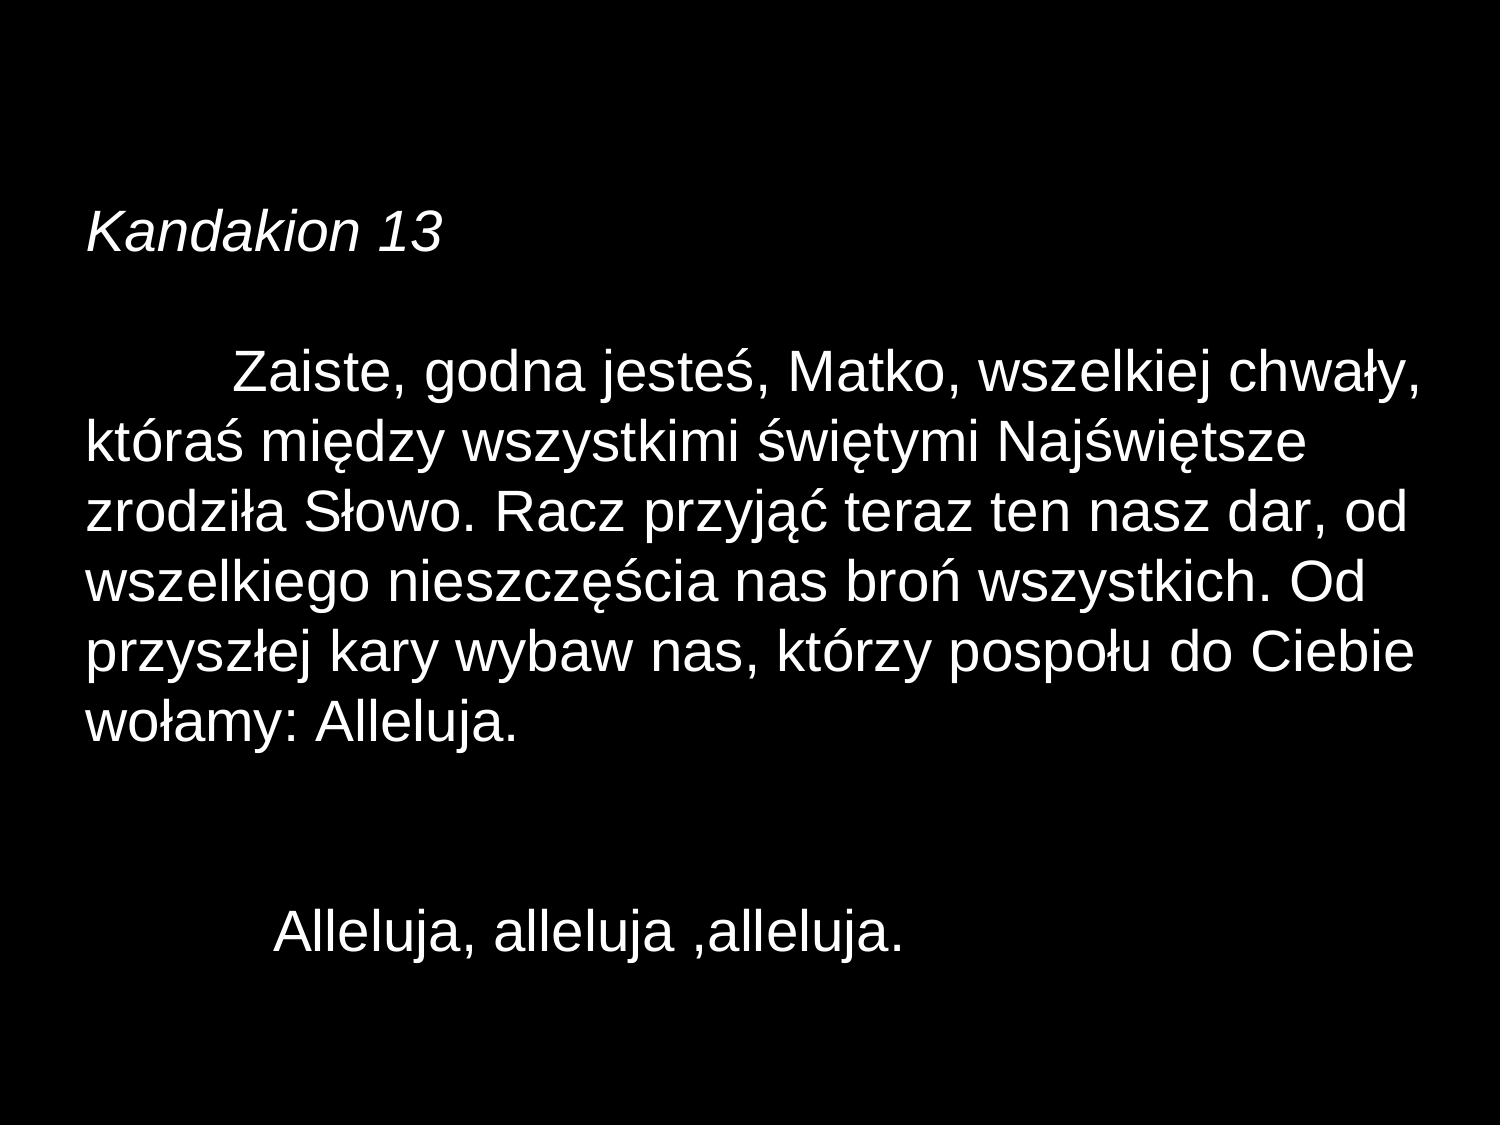

Kandakion 13
		Zaiste, godna jesteś, Matko, wszelkiej chwały, któraś między wszystkimi świętymi Najświętsze zrodziła Słowo. Racz przyjąć teraz ten nasz dar, od wszelkiego nieszczęścia nas broń wszystkich. Od przyszłej kary wybaw nas, którzy pospołu do Ciebie wołamy: Alleluja.
Alleluja, alleluja ,alleluja.